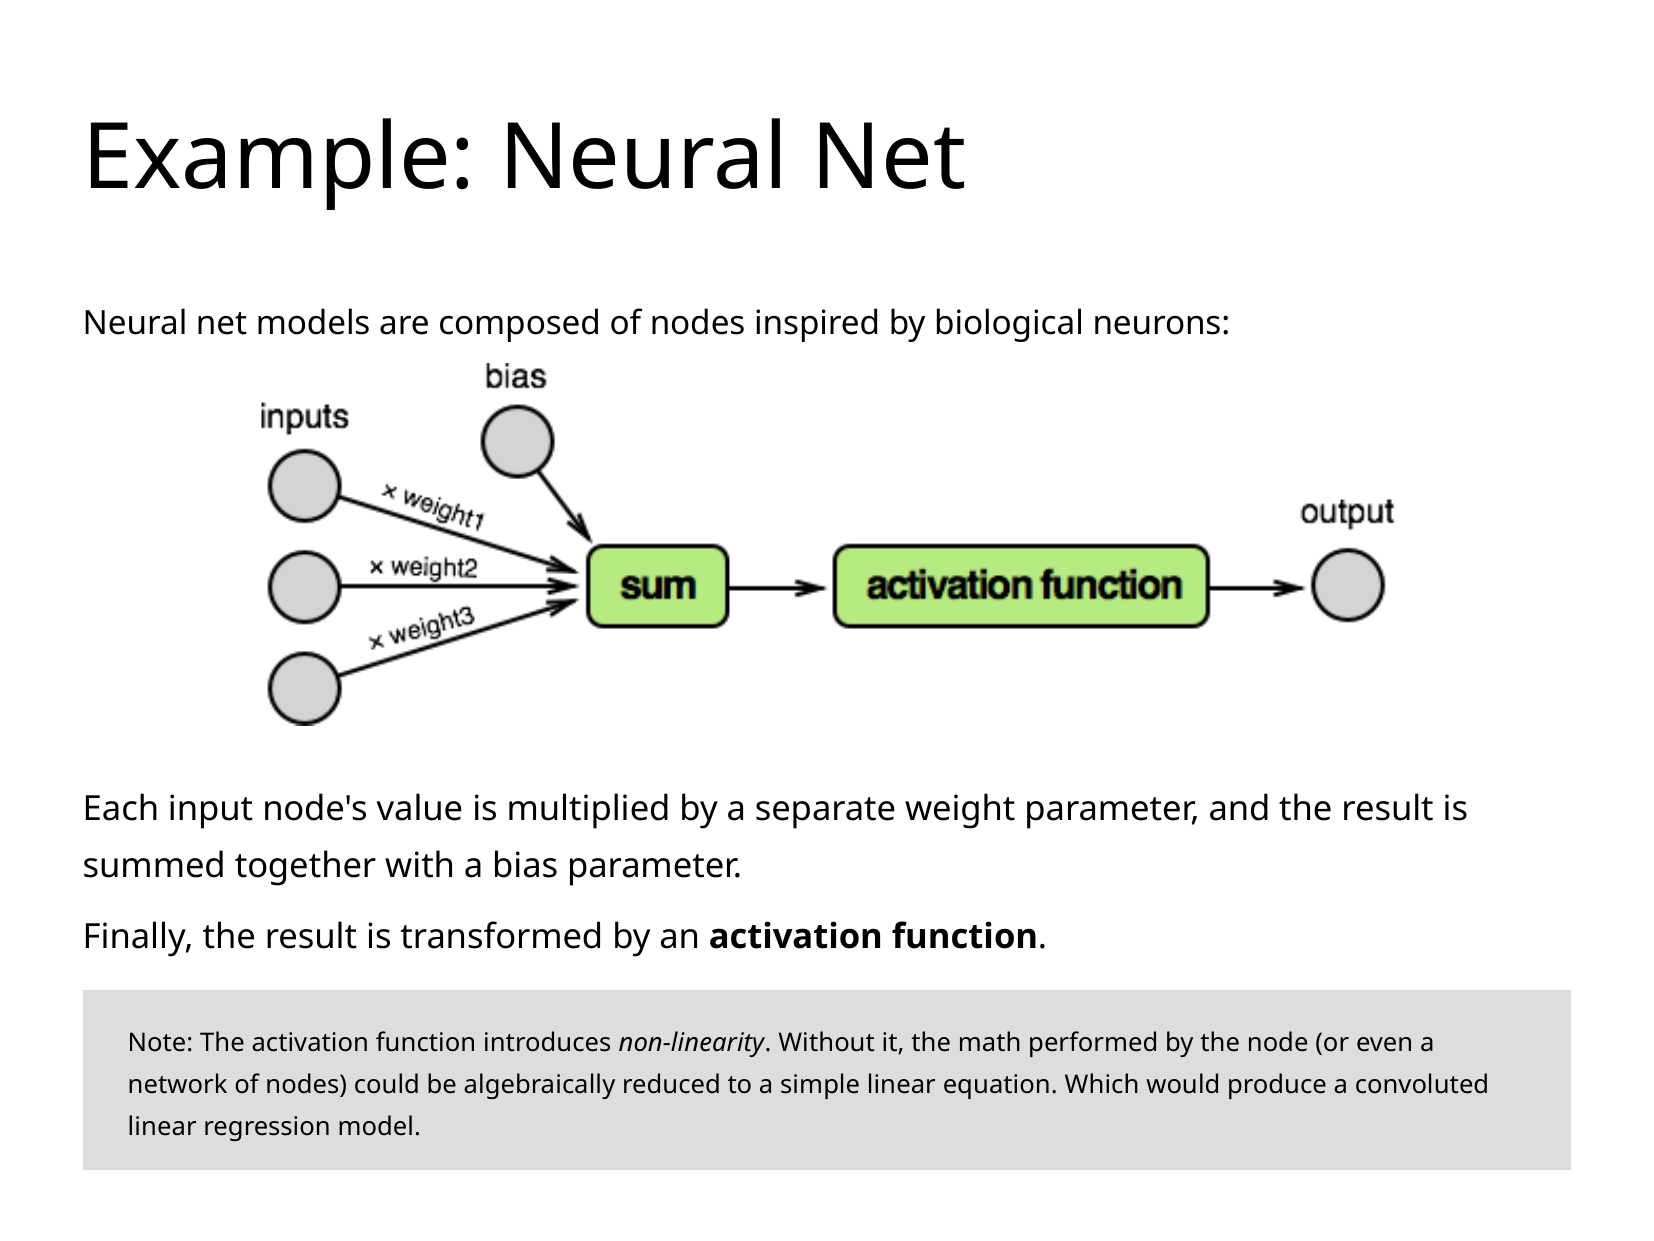

# Example: Neural Net
Neural net models are composed of nodes inspired by biological neurons:
Each input node's value is multiplied by a separate weight parameter, and the result is summed together with a bias parameter.
Finally, the result is transformed by an activation function.
Note: The activation function introduces non-linearity. Without it, the math performed by the node (or even a network of nodes) could be algebraically reduced to a simple linear equation. Which would produce a convoluted linear regression model.